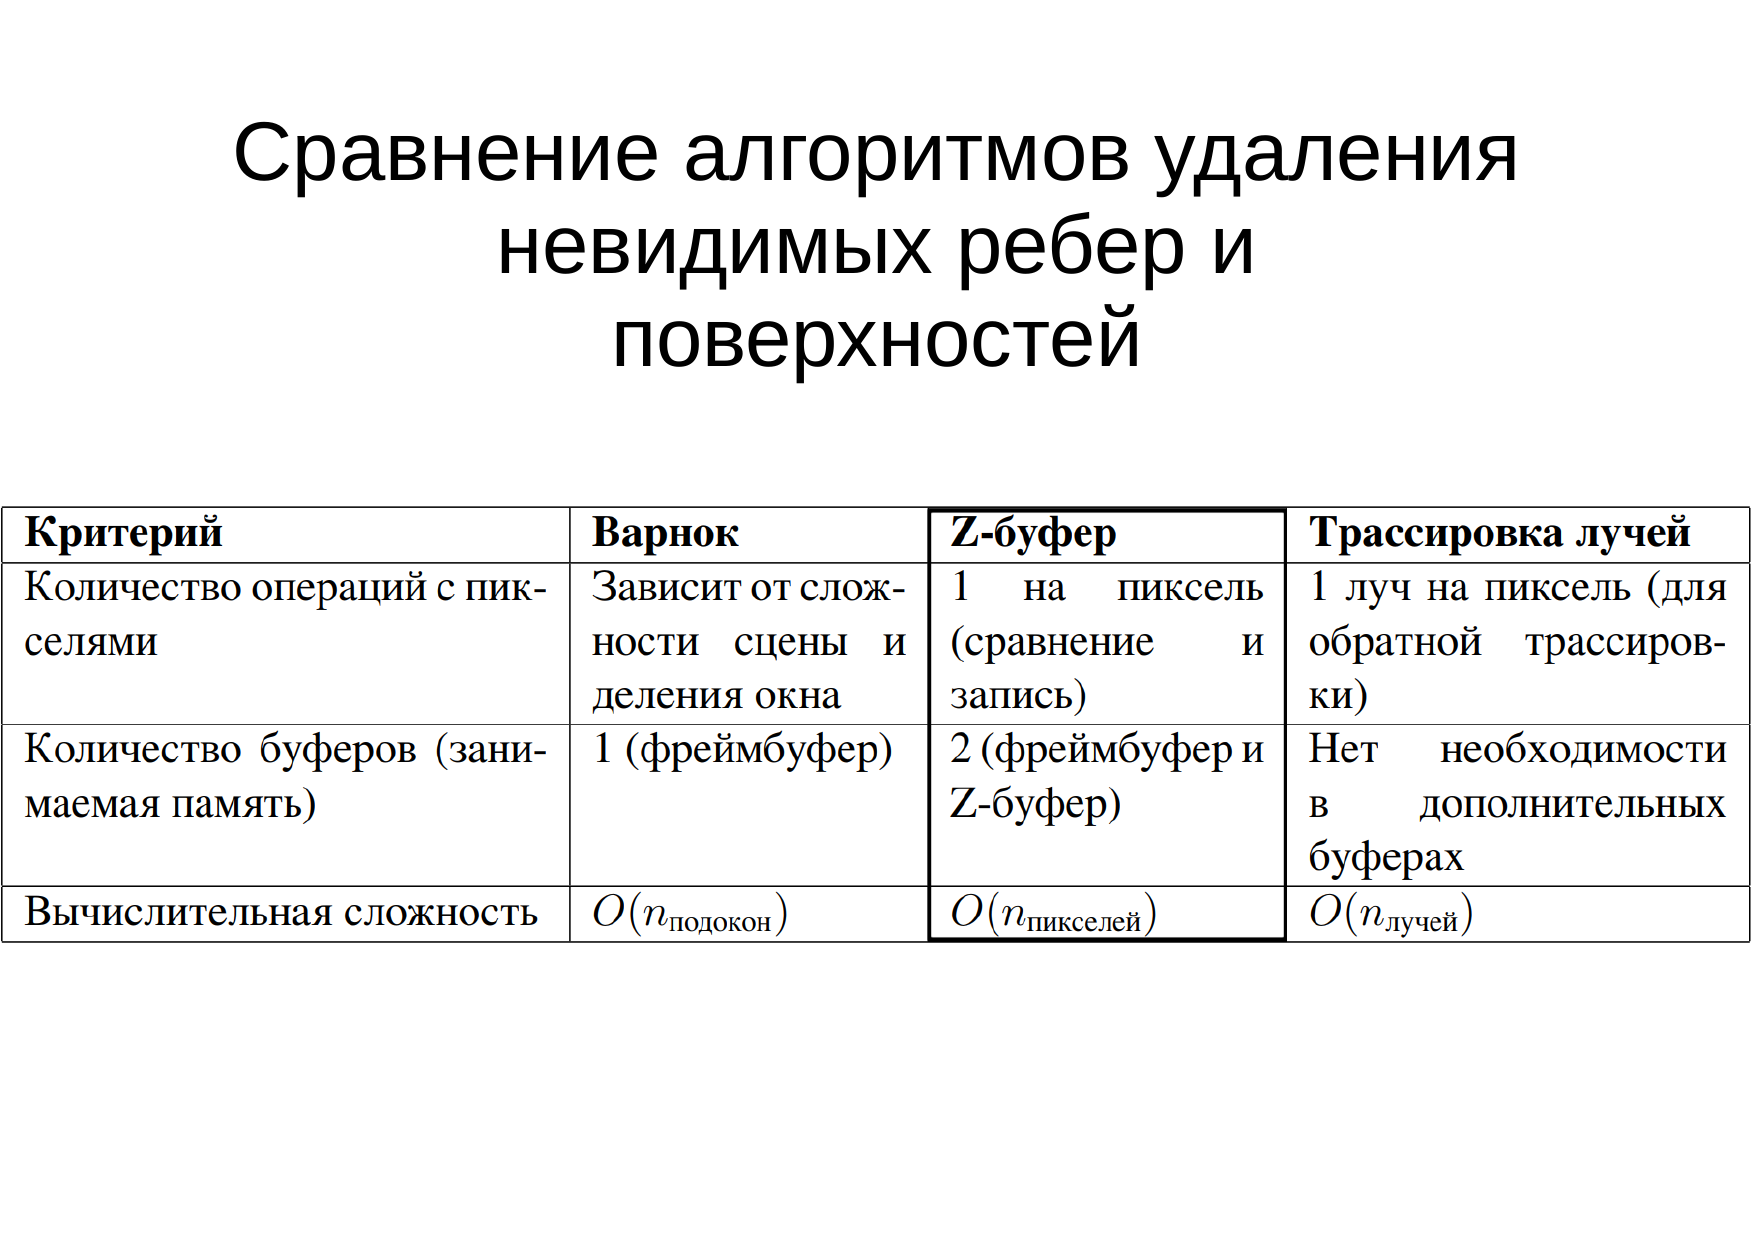

# Сравнение алгоритмов удаления невидимых ребер и
поверхностей